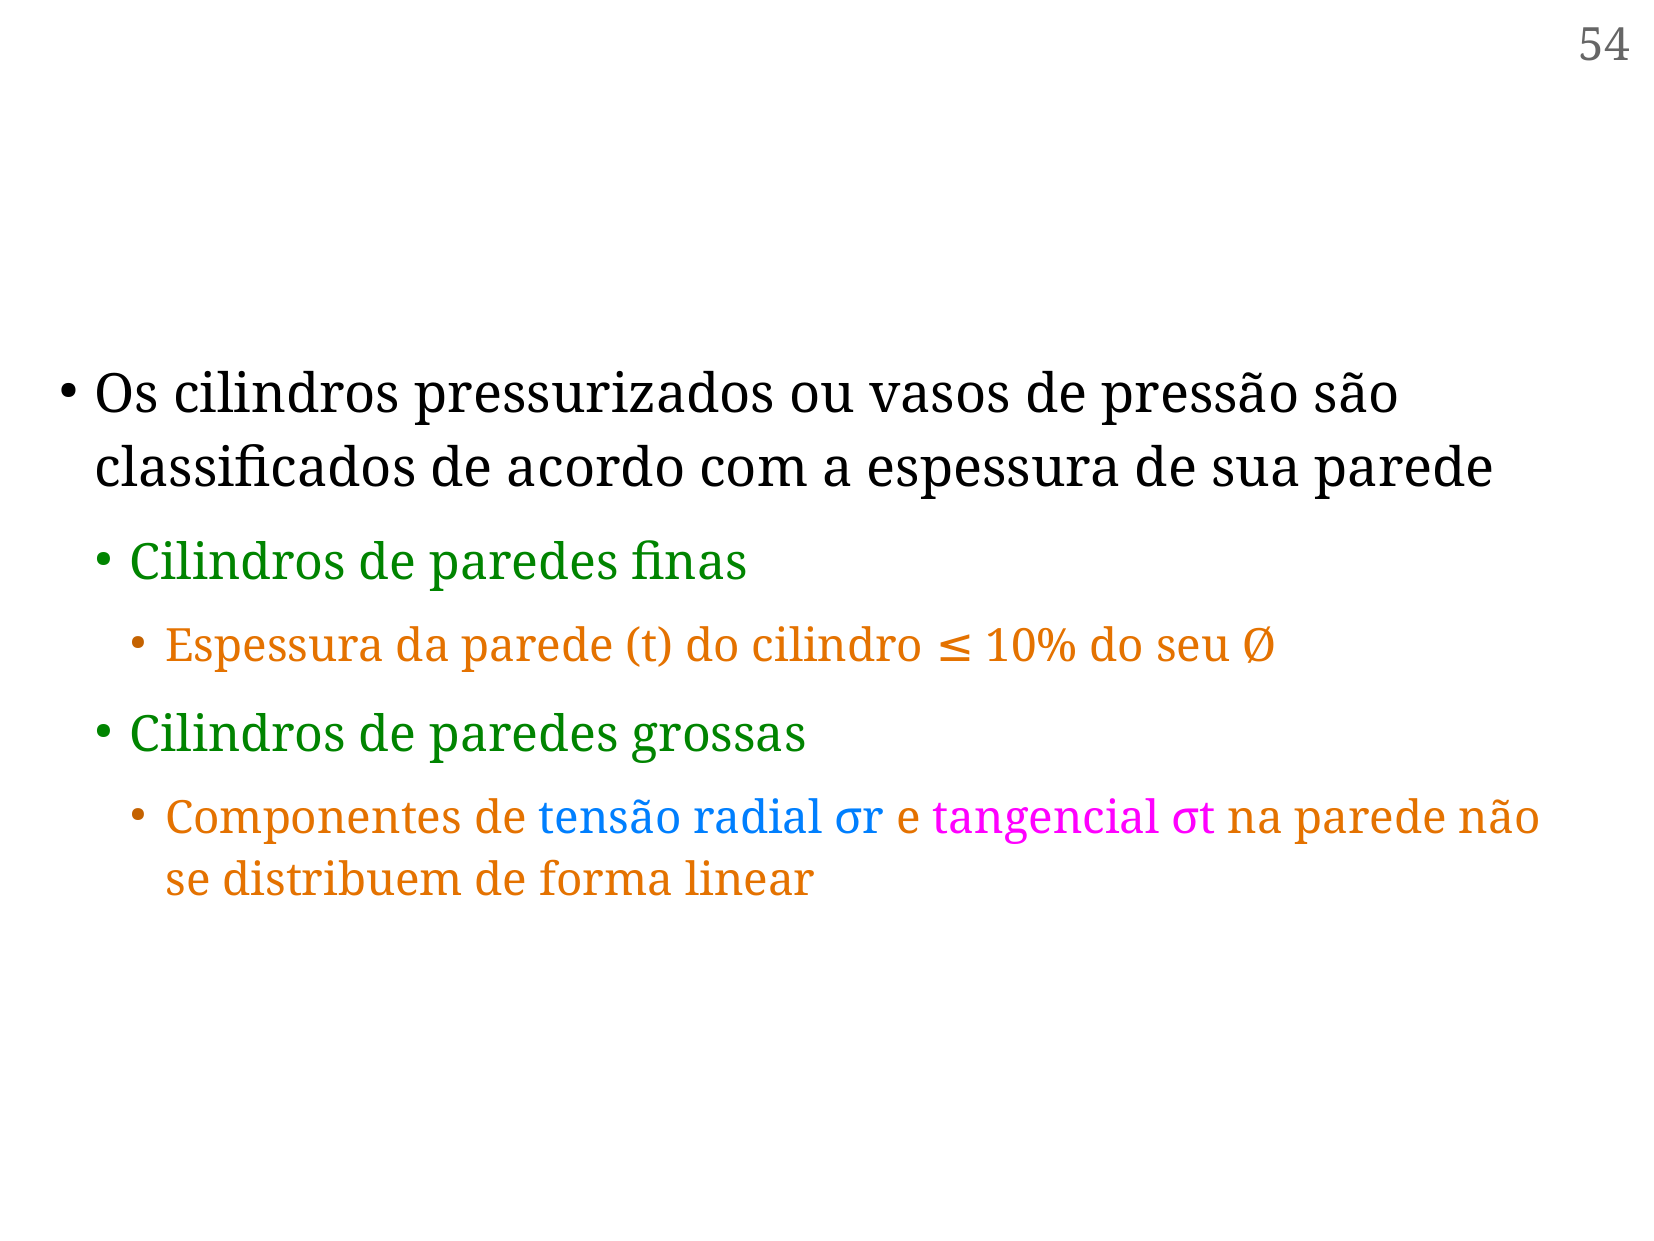

54
#
Os cilindros pressurizados ou vasos de pressão são classificados de acordo com a espessura de sua parede
Cilindros de paredes finas
Espessura da parede (t) do cilindro ≤ 10% do seu Ø
Cilindros de paredes grossas
Componentes de tensão radial σr e tangencial σt na parede não se distribuem de forma linear